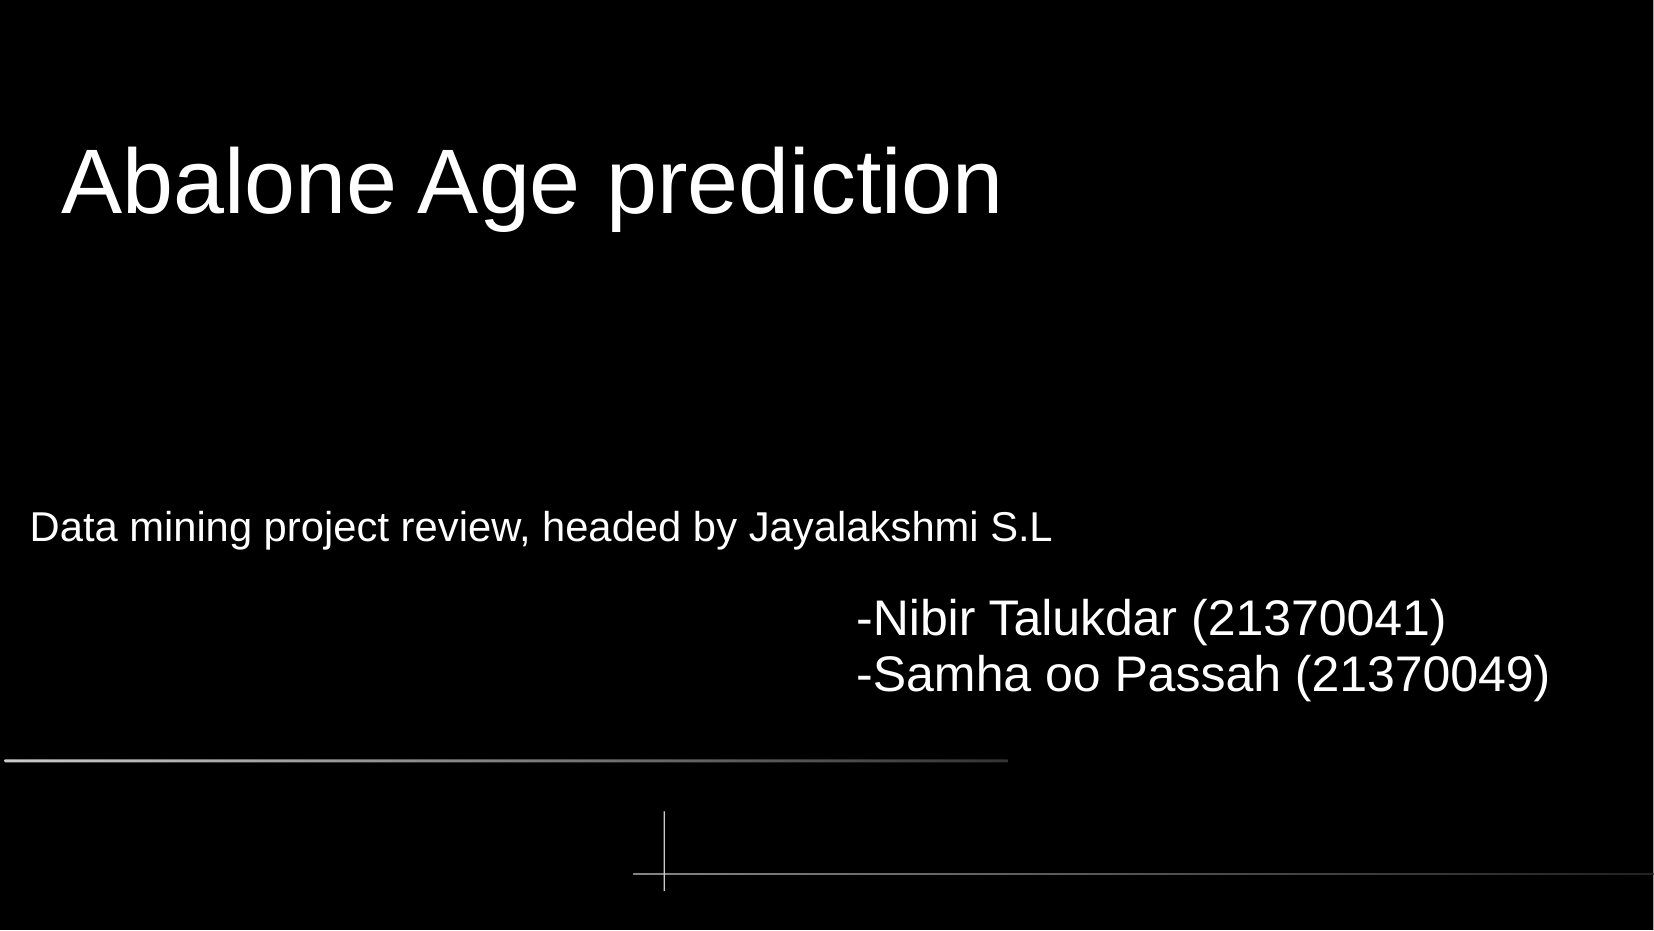

# Abalone Age prediction
Data mining project review, headed by Jayalakshmi S.L
-Nibir Talukdar (21370041)
-Samha oo Passah (21370049)